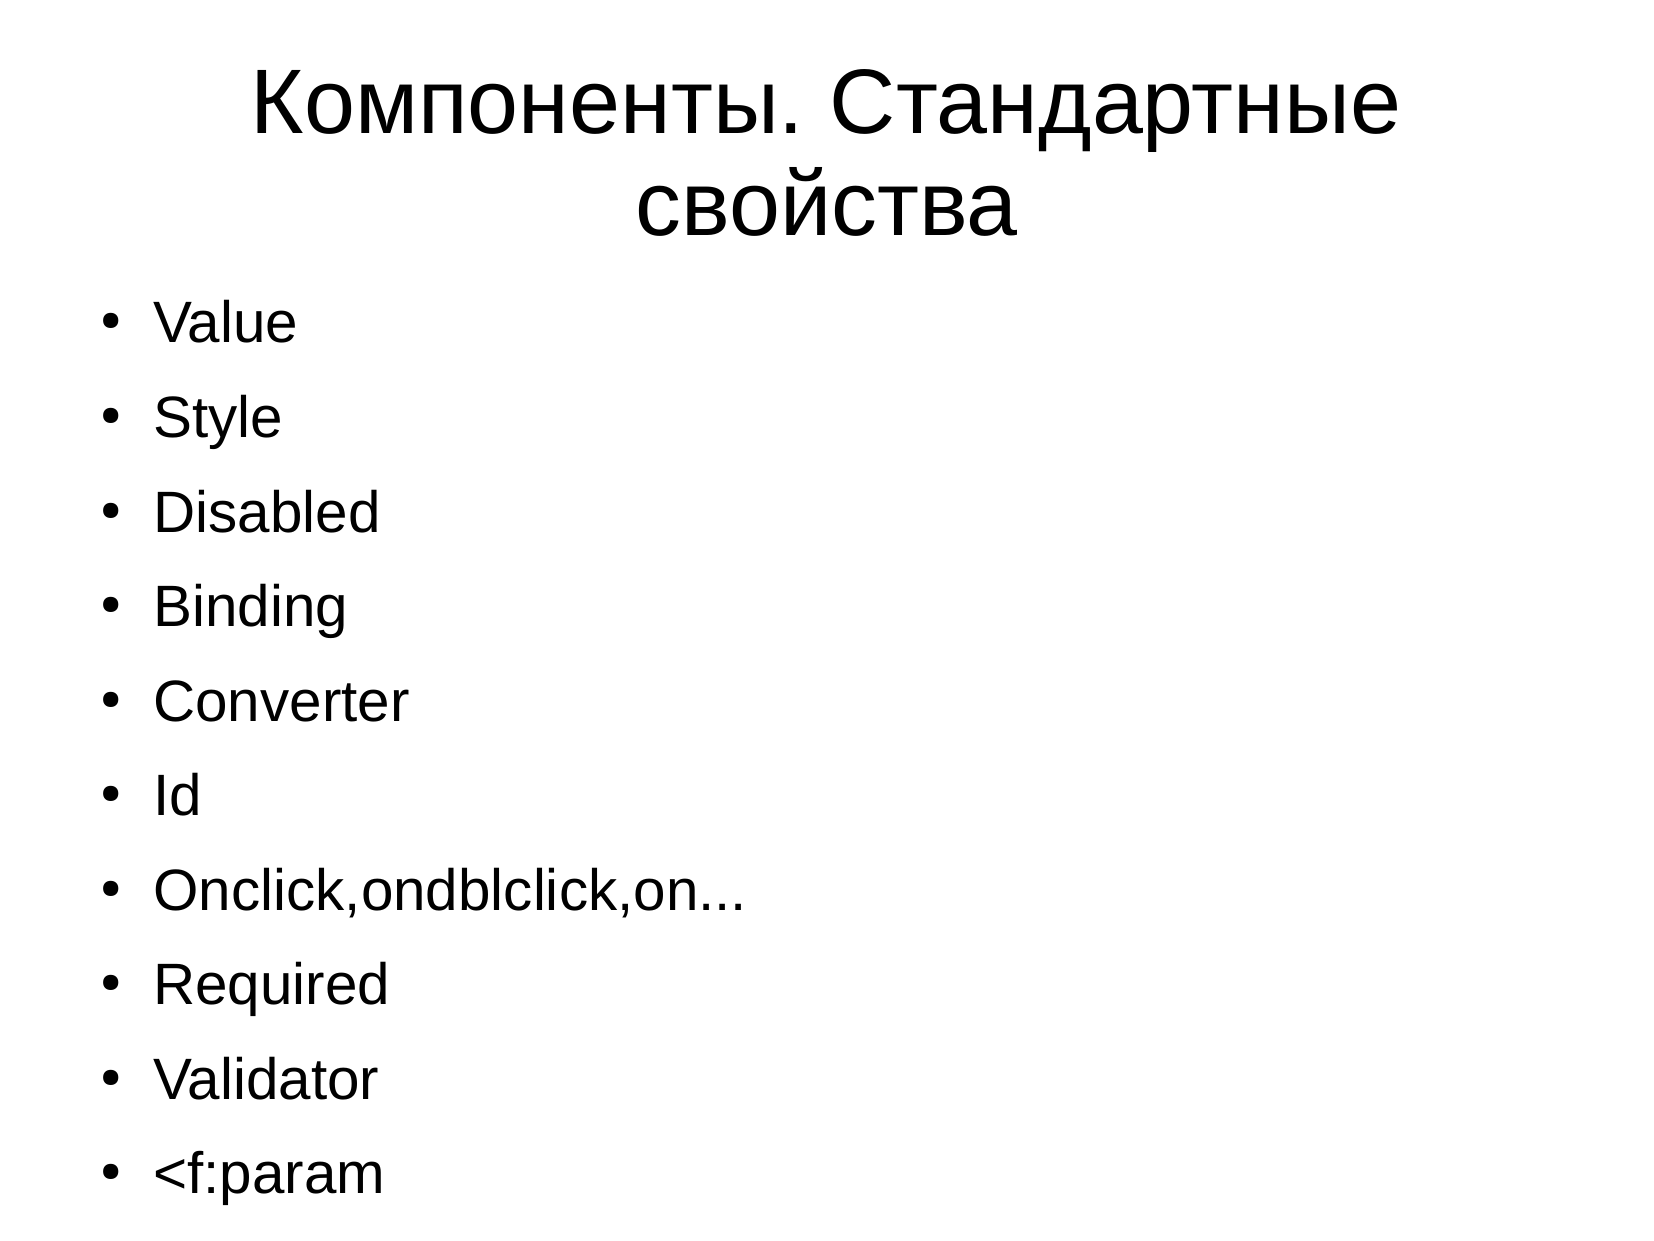

# Компоненты. Стандартные свойства
Value
Style
Disabled
Binding
Converter
Id
Onclick,ondblclick,on...
Required
Validator
<f:param